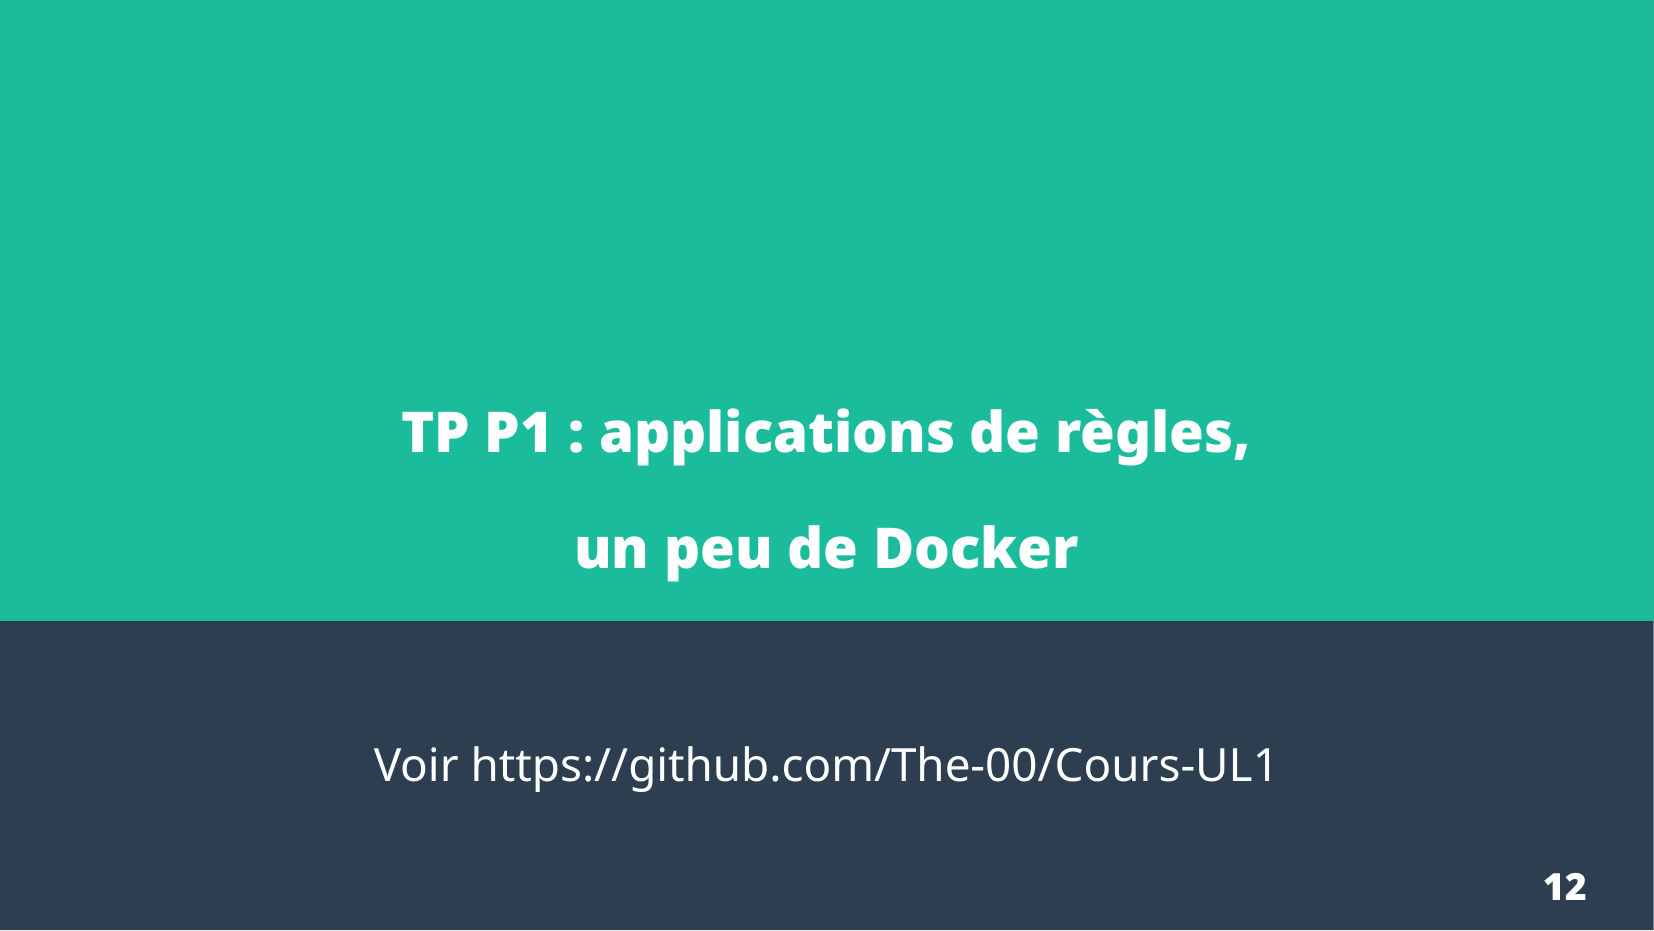

# TP P1 : applications de règles, un peu de Docker
Voir https://github.com/The-00/Cours-UL1
12